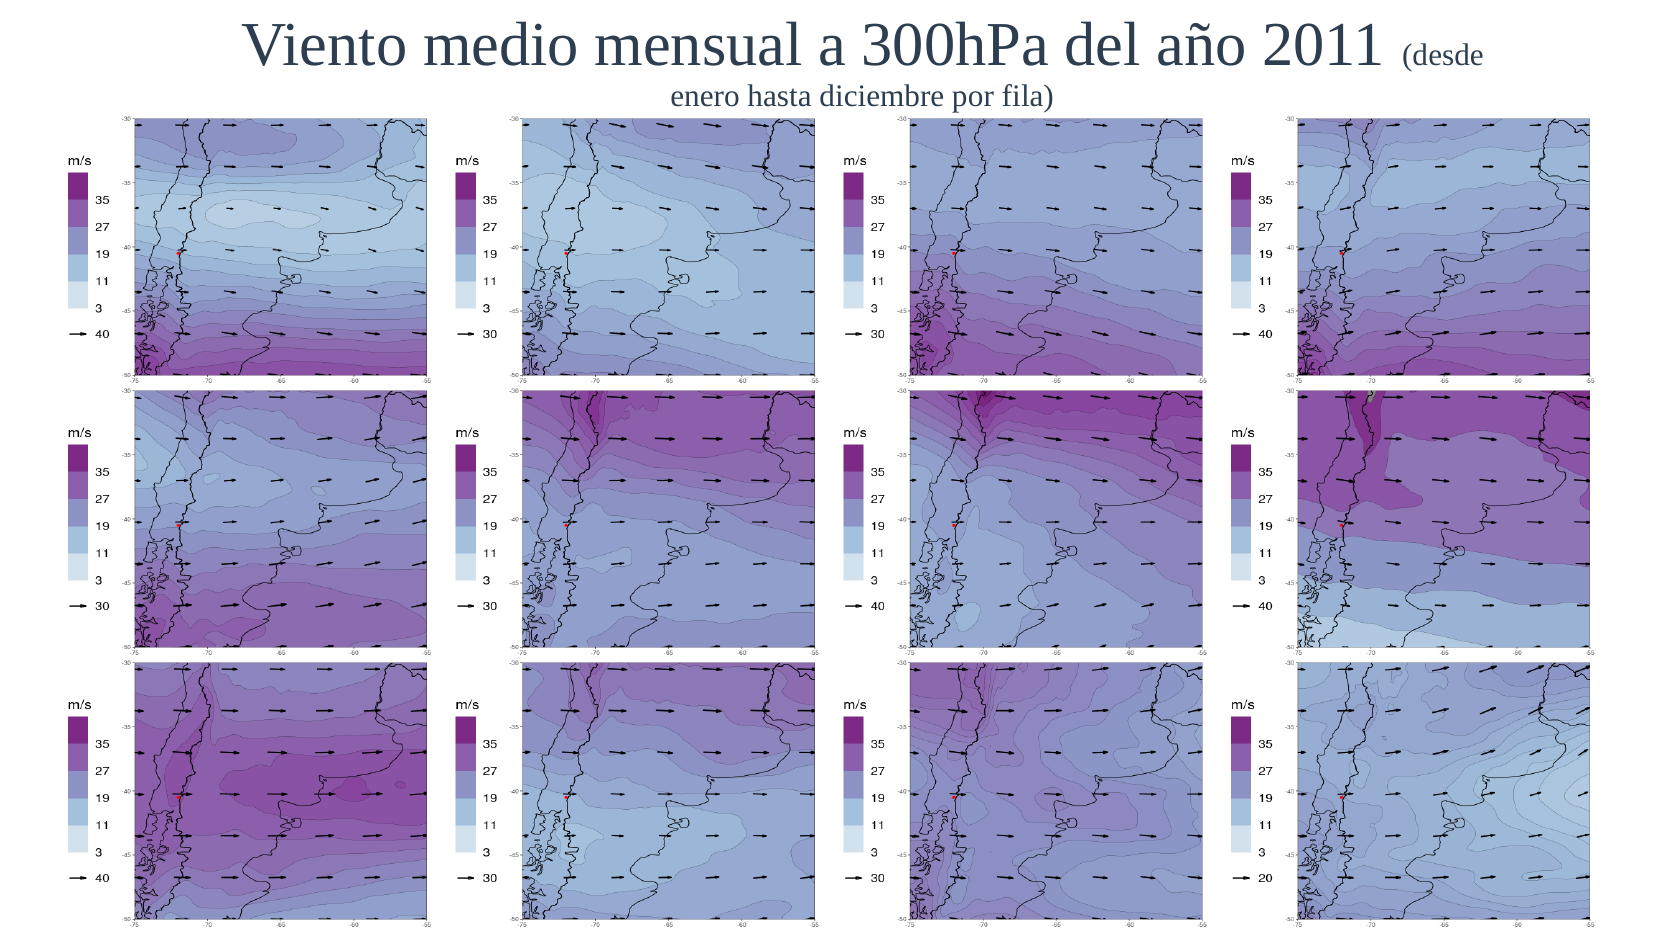

Viento medio mensual a 300hPa del año 2011 (desde enero hasta diciembre por fila)
17